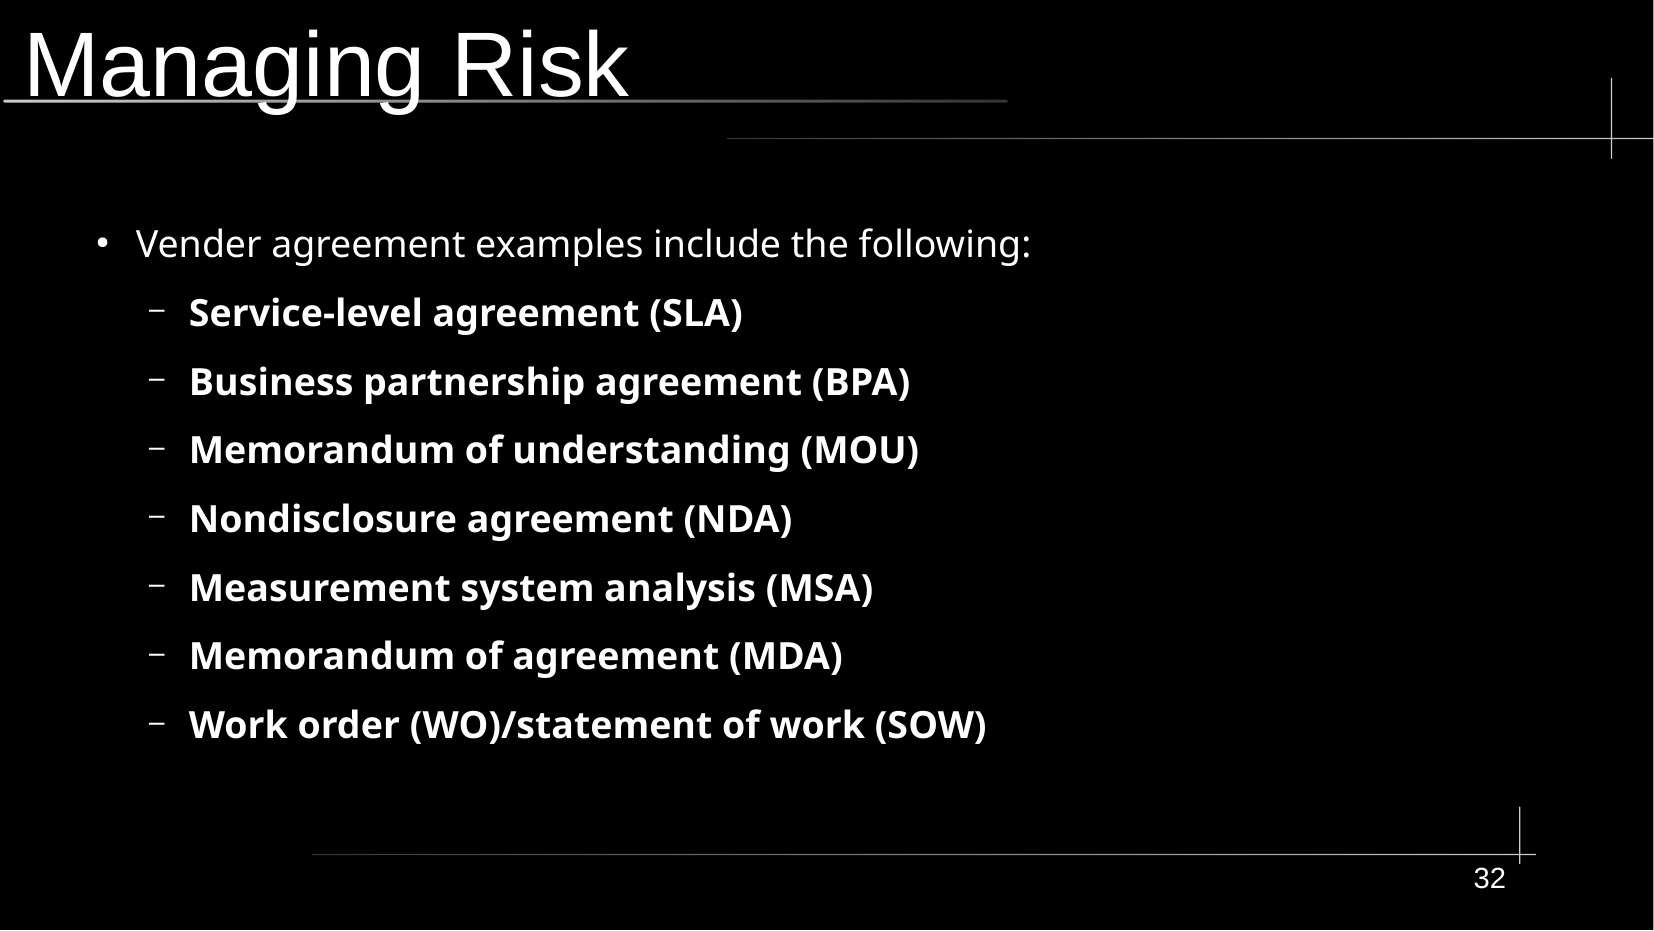

# Managing Risk
Vender agreement examples include the following:
Service-level agreement (SLA)
Business partnership agreement (BPA)
Memorandum of understanding (MOU)
Nondisclosure agreement (NDA)
Measurement system analysis (MSA)
Memorandum of agreement (MDA)
Work order (WO)/statement of work (SOW)
32